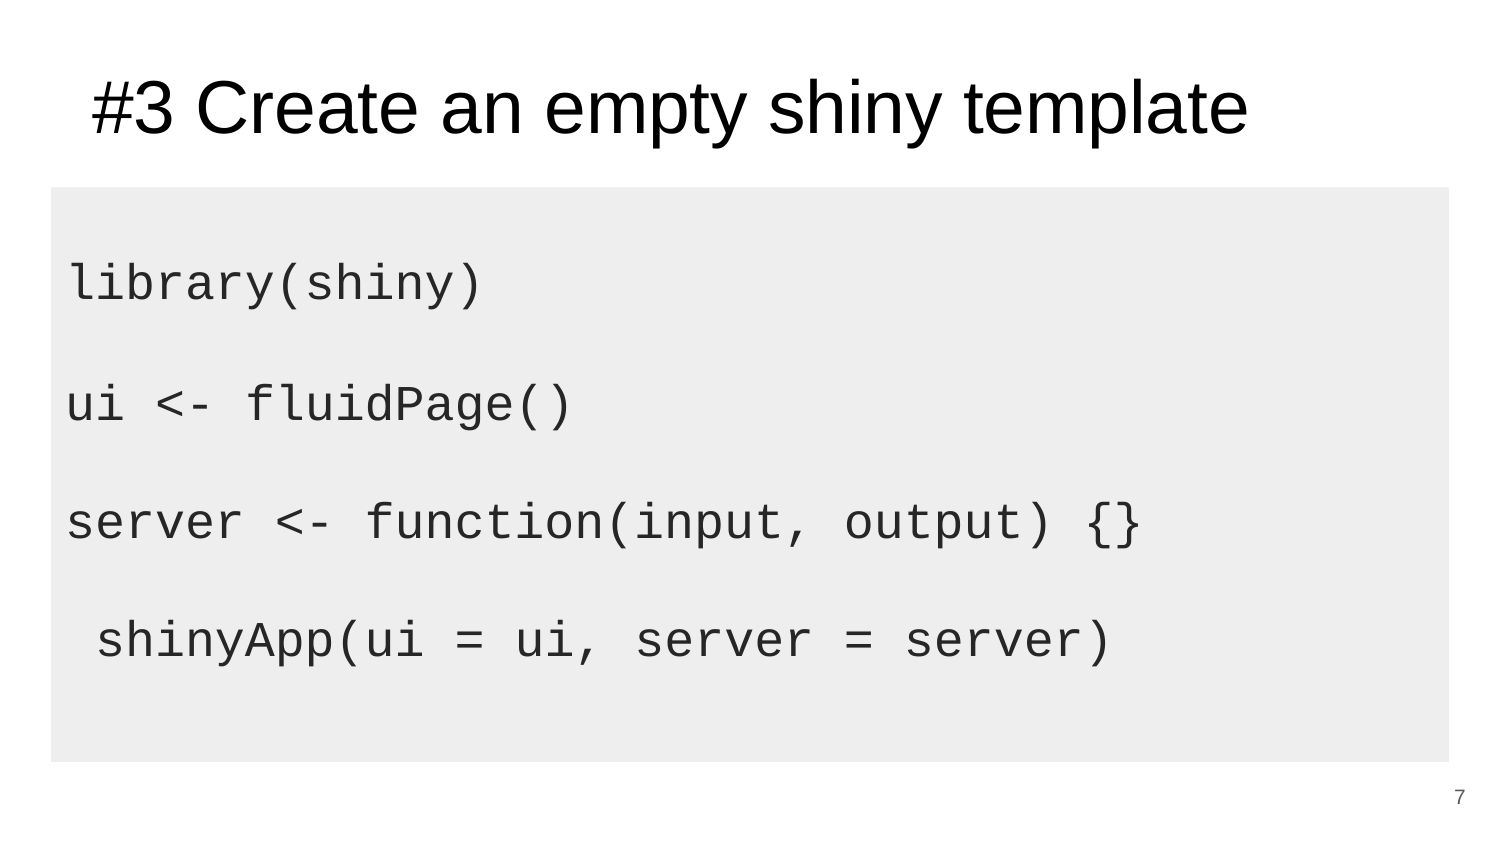

# #3 Create an empty shiny template
library(shiny)
ui <- fluidPage()
server <- function(input, output) {} shinyApp(ui = ui, server = server)